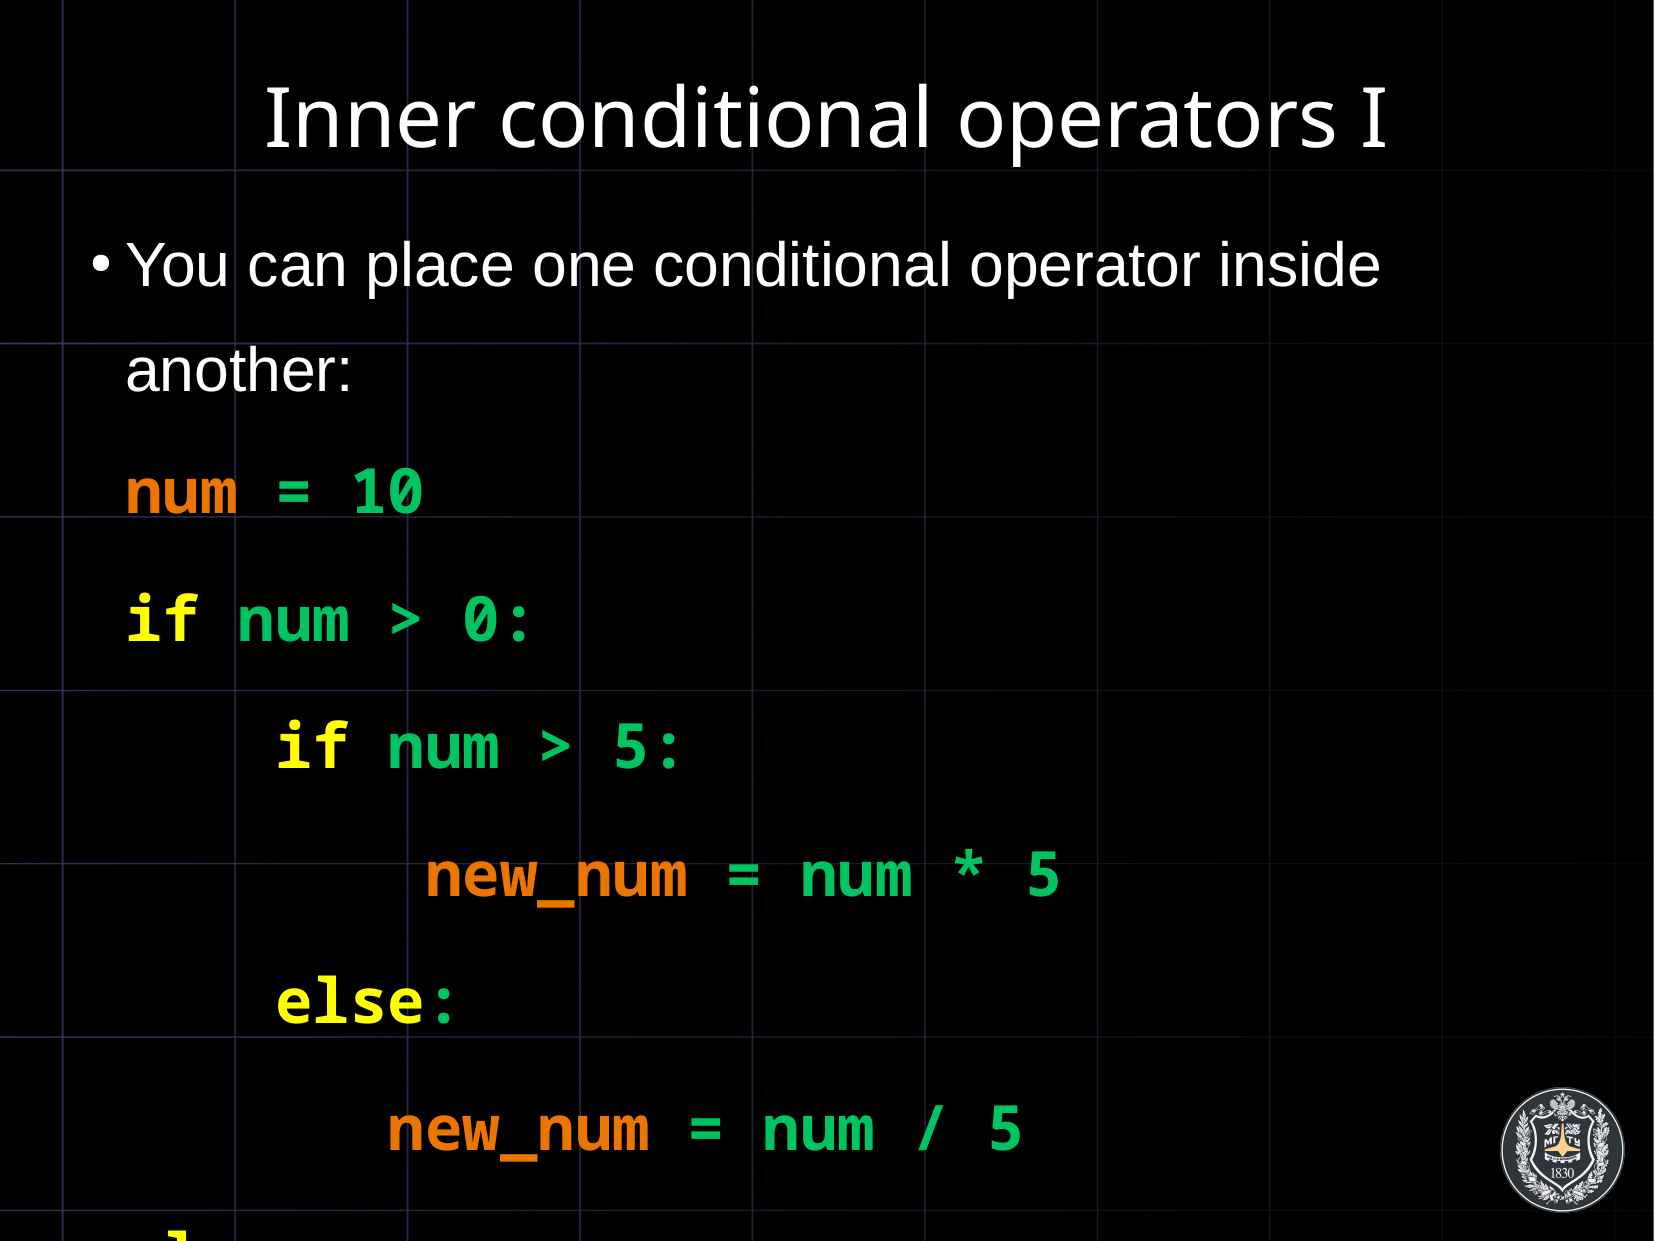

# Inner conditional operators I
You can place one conditional operator inside another:
num = 10
if num > 0:
 if num > 5:
 new_num = num * 5
 else:
 new_num = num / 5
else:
 new_num = 0